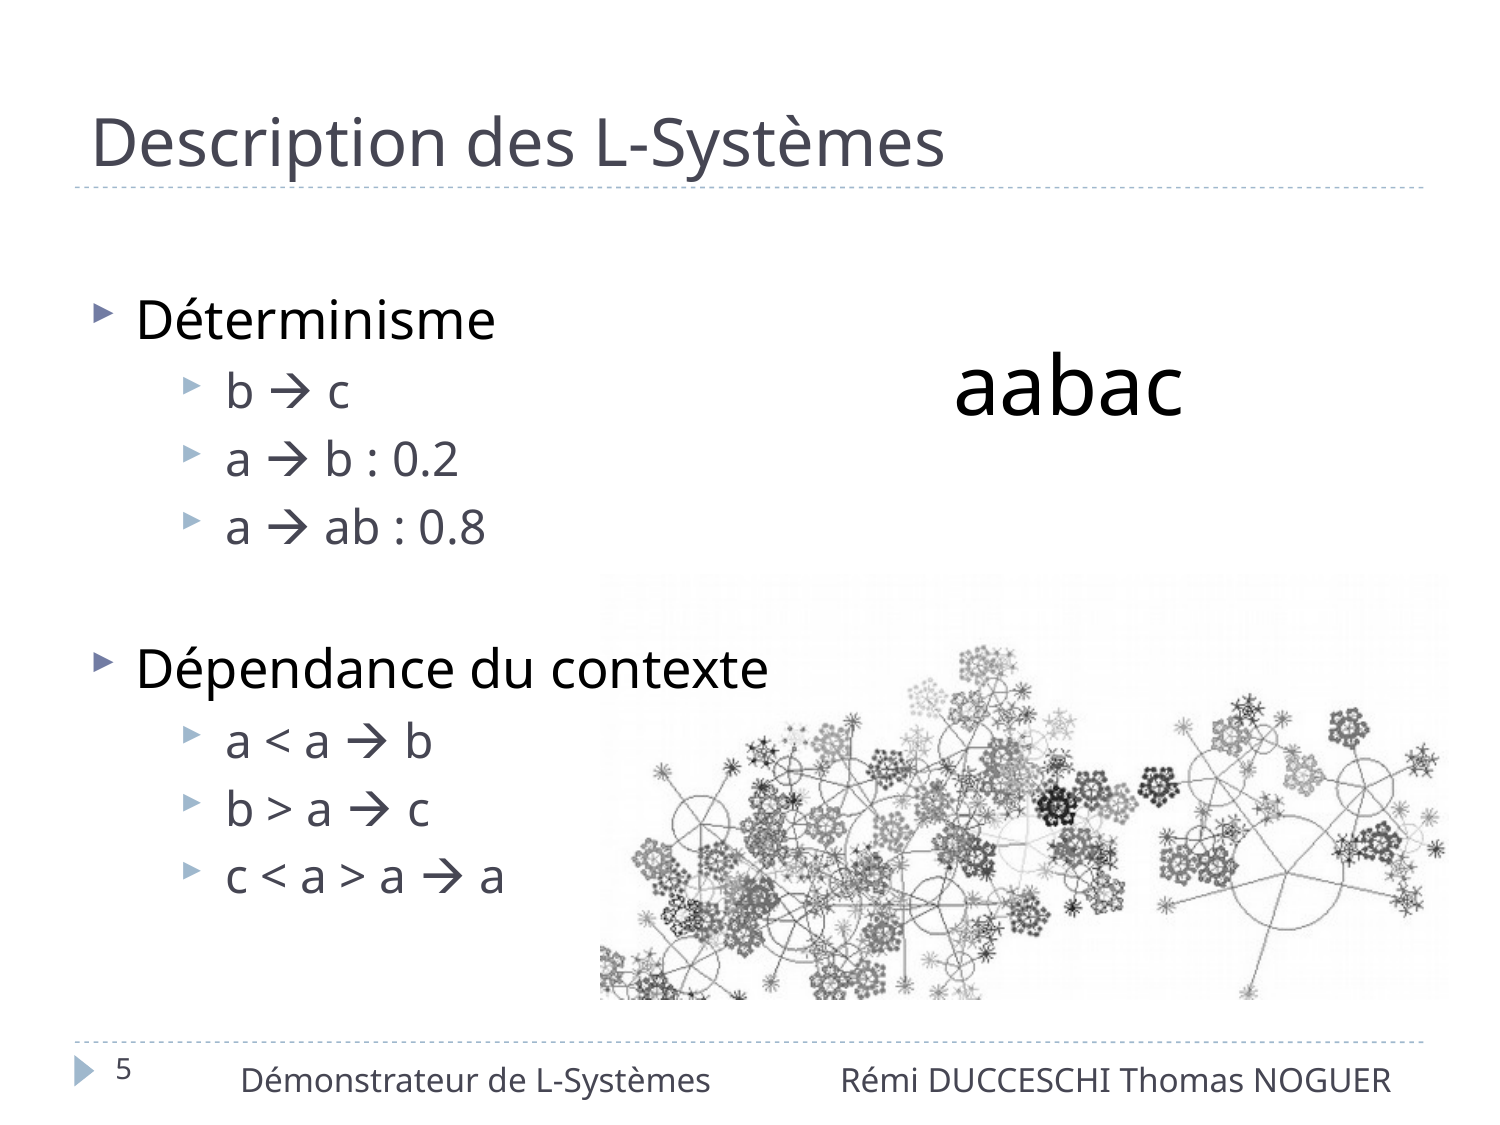

# Description des L-Systèmes
Déterminisme
b  c
a  b : 0.2
a  ab : 0.8
Dépendance du contexte
a < a  b
b > a  c
c < a > a  a
aabac
Démonstrateur de L-Systèmes
Rémi DUCCESCHI Thomas NOGUER